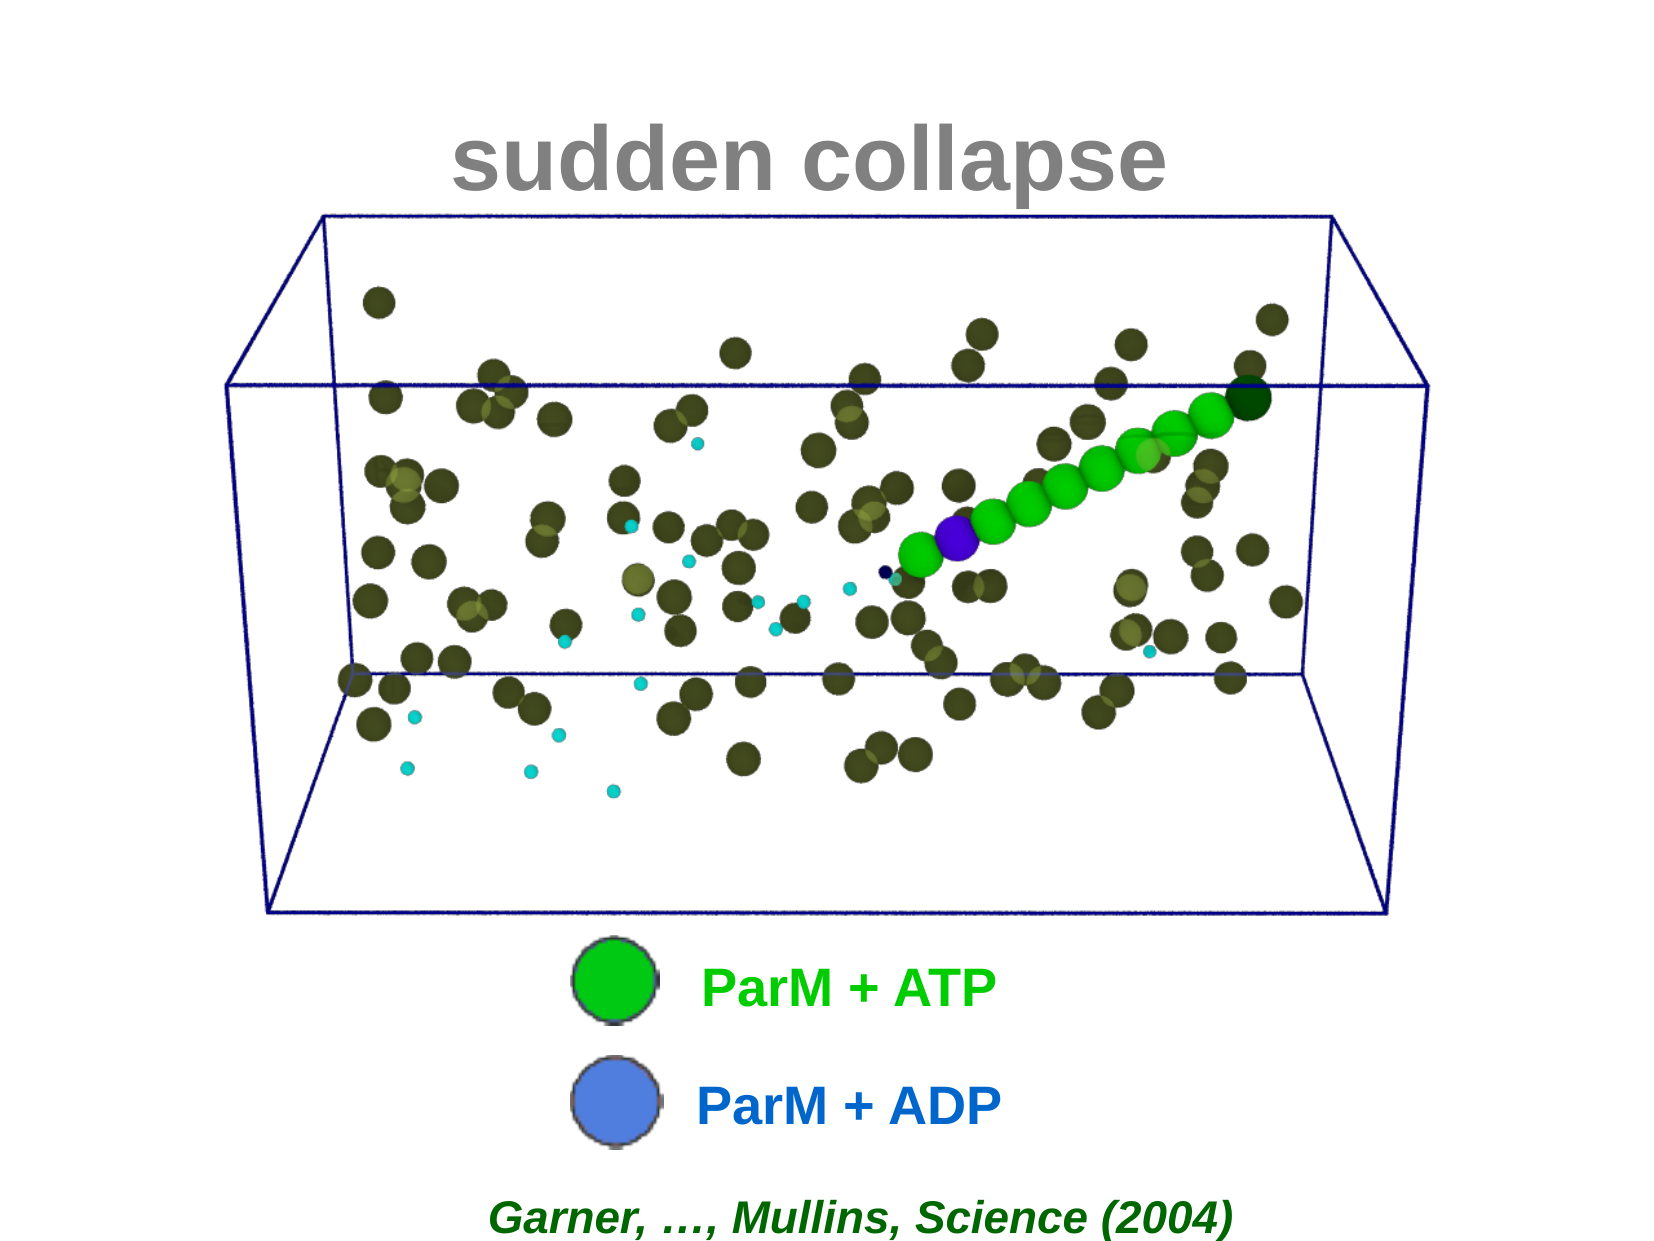

sudden collapse
ParM + ATP
ParM + ADP
Garner, …, Mullins, Science (2004)